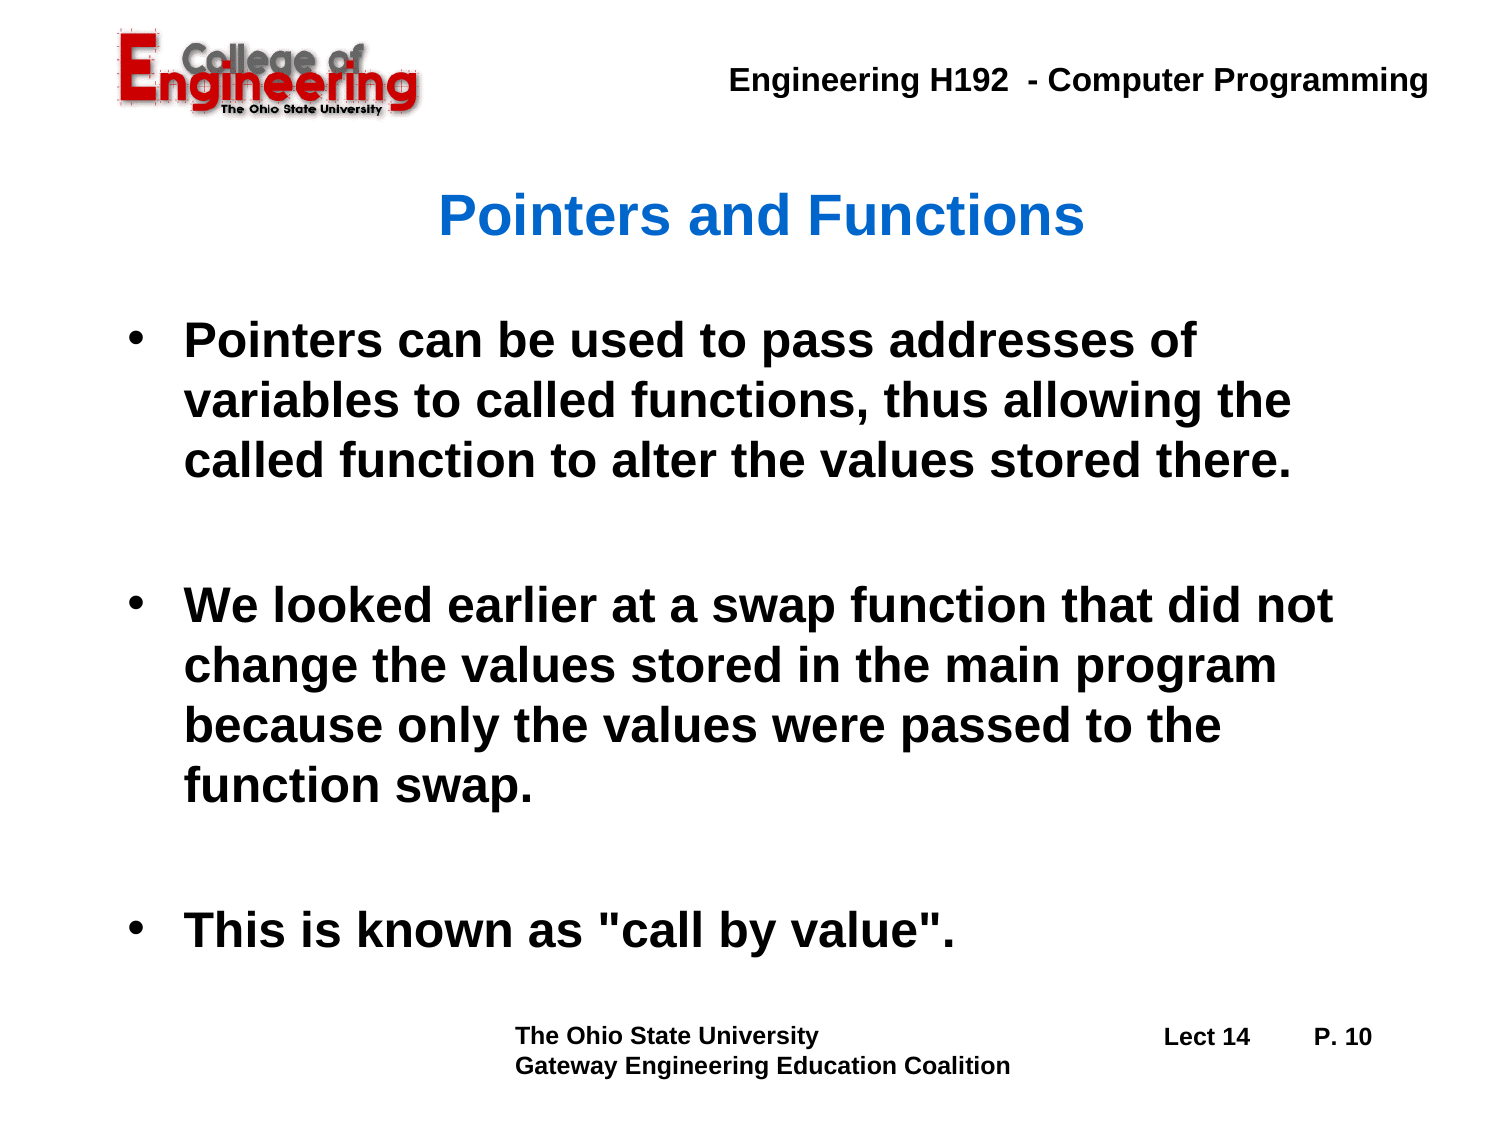

# Pointers and Functions
Pointers can be used to pass addresses of variables to called functions, thus allowing the called function to alter the values stored there.
We looked earlier at a swap function that did not change the values stored in the main program because only the values were passed to the function swap.
This is known as "call by value".
10